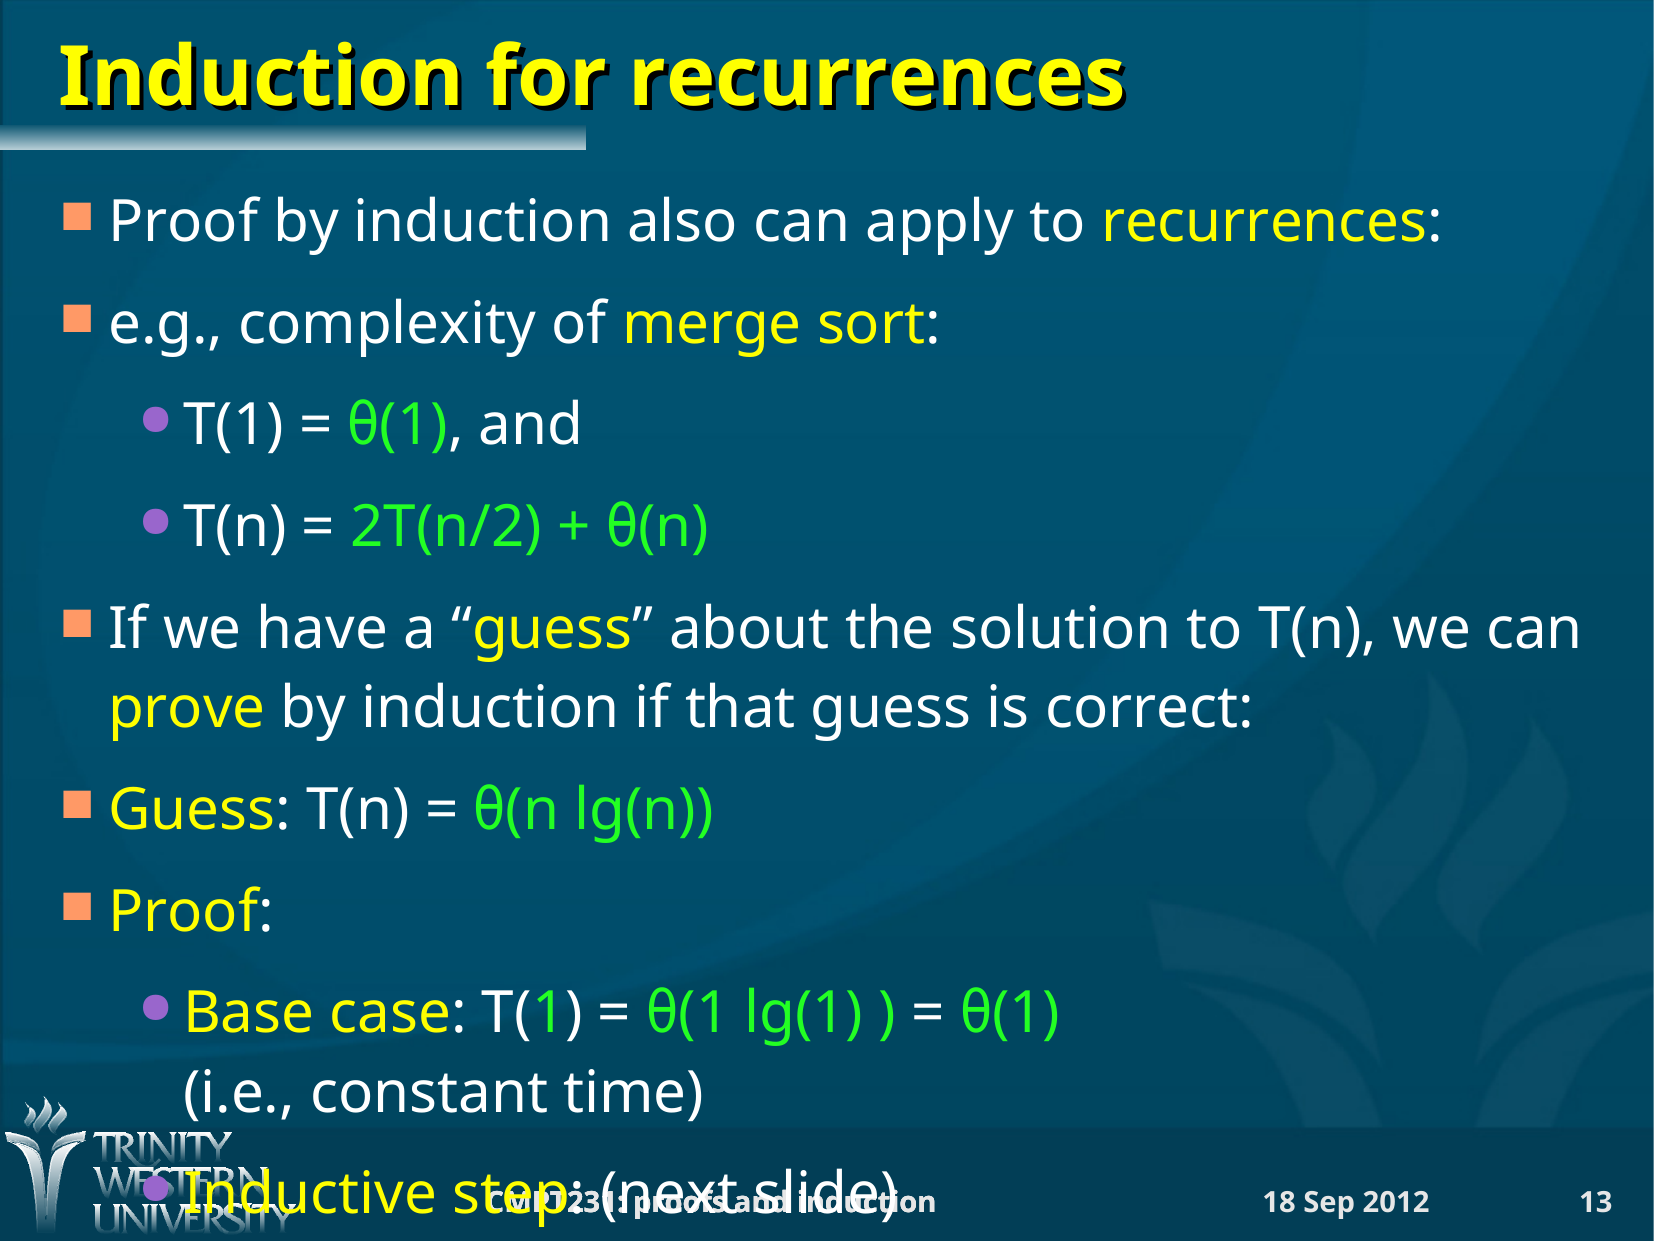

# Induction for recurrences
Proof by induction also can apply to recurrences:
e.g., complexity of merge sort:
T(1) = θ(1), and
T(n) = 2T(n/2) + θ(n)
If we have a “guess” about the solution to T(n), we can prove by induction if that guess is correct:
Guess: T(n) = θ(n lg(n))
Proof:
Base case: T(1) = θ(1 lg(1) ) = θ(1)
(i.e., constant time)
Inductive step: (next slide)
CMPT231: proofs and induction
18 Sep 2012
13